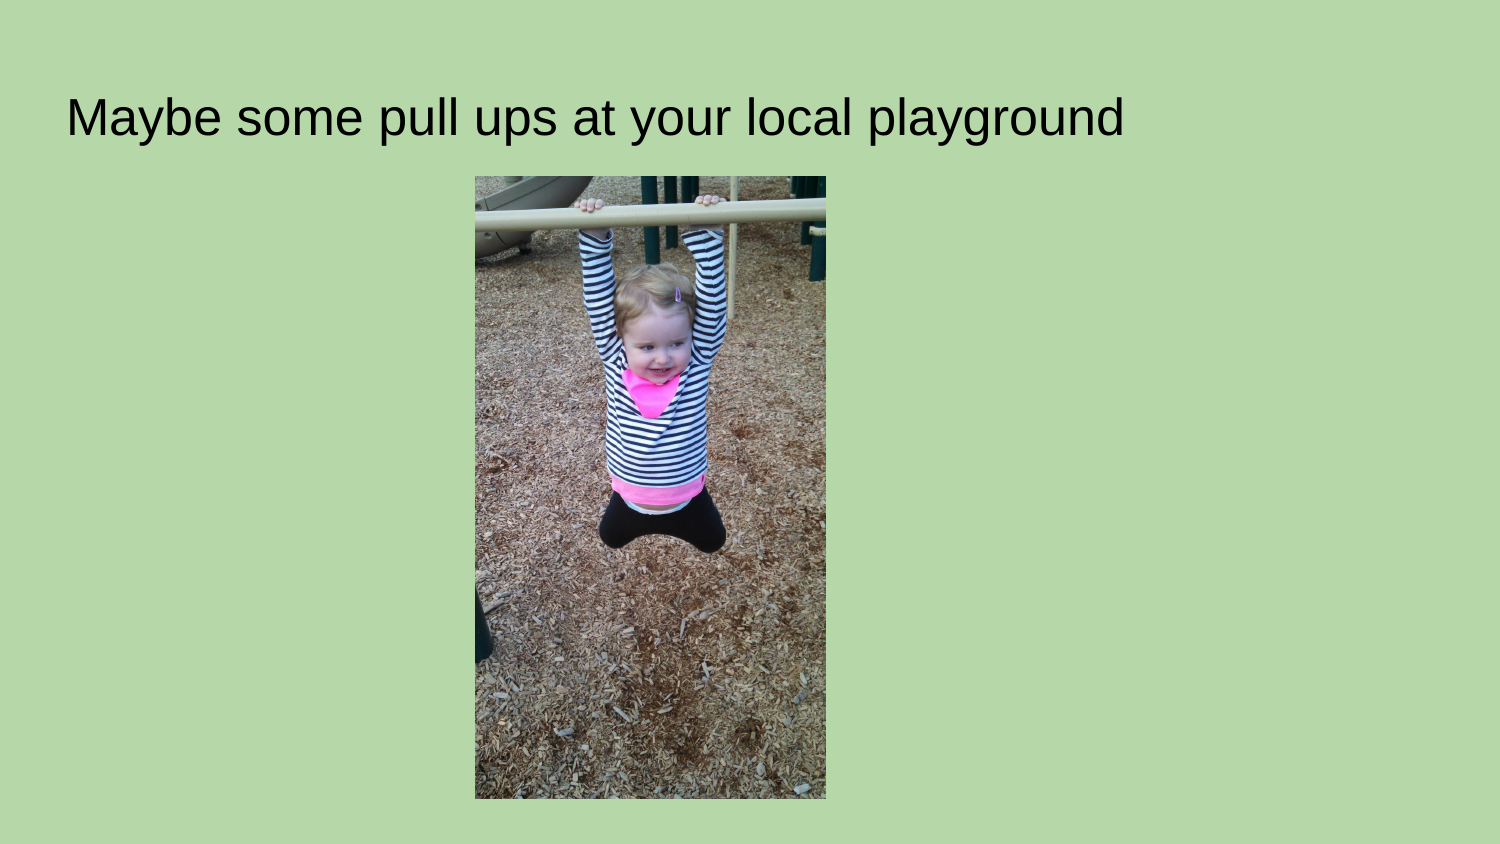

# Maybe some pull ups at your local playground